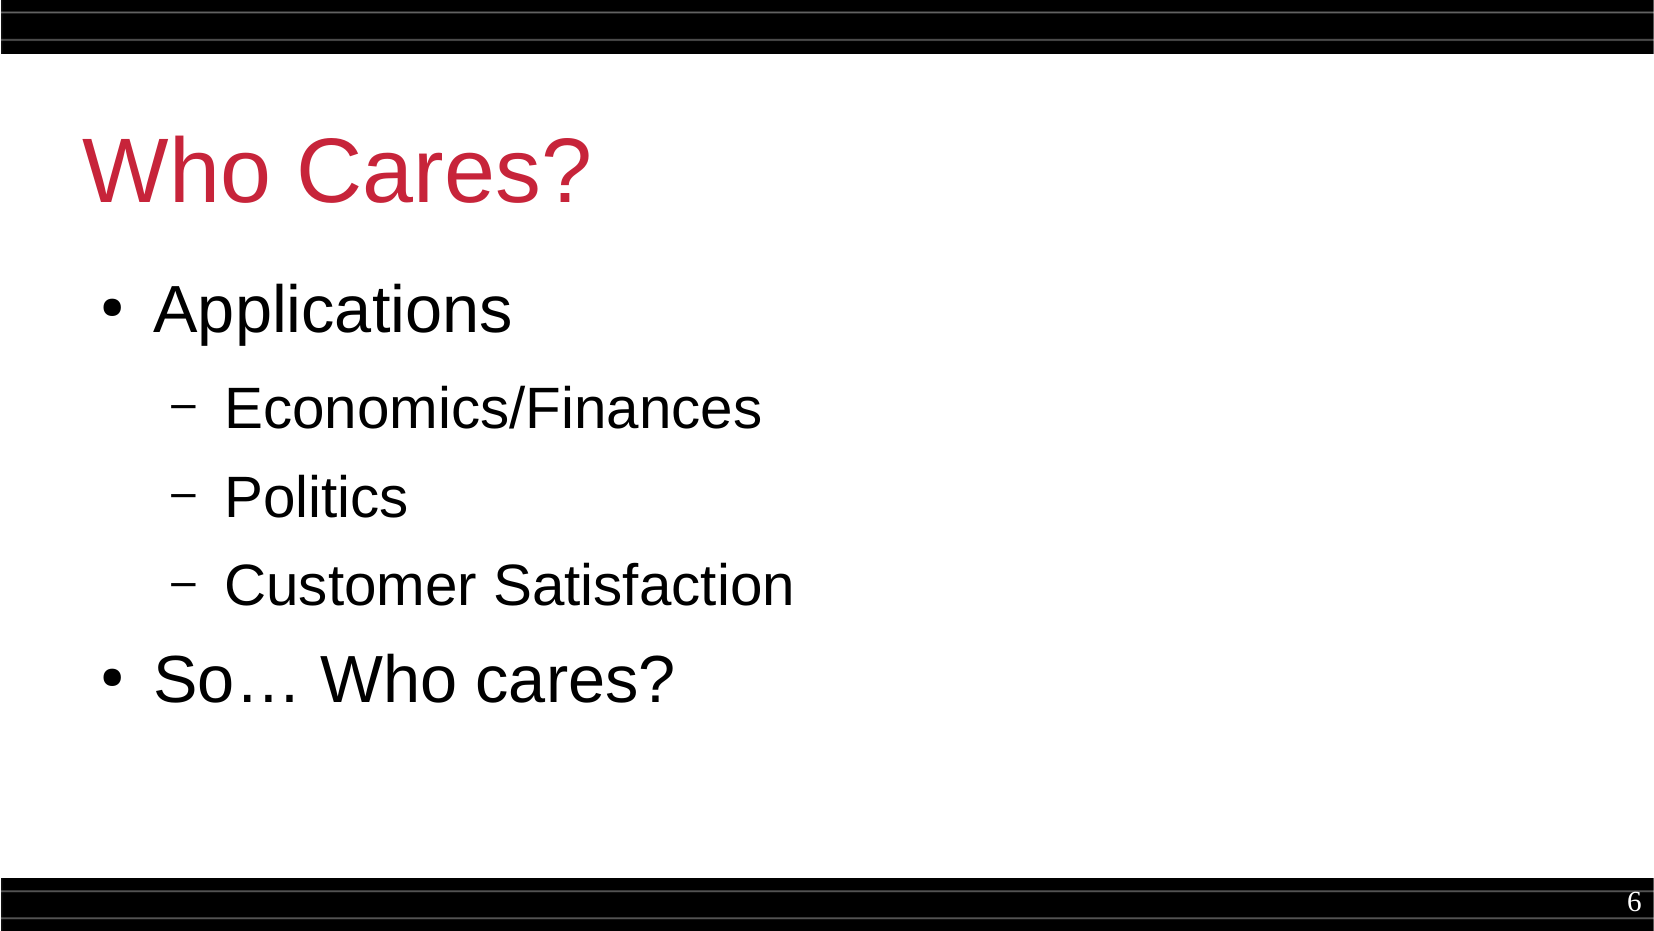

# Who Cares?
Applications
Economics/Finances
Politics
Customer Satisfaction
So… Who cares?